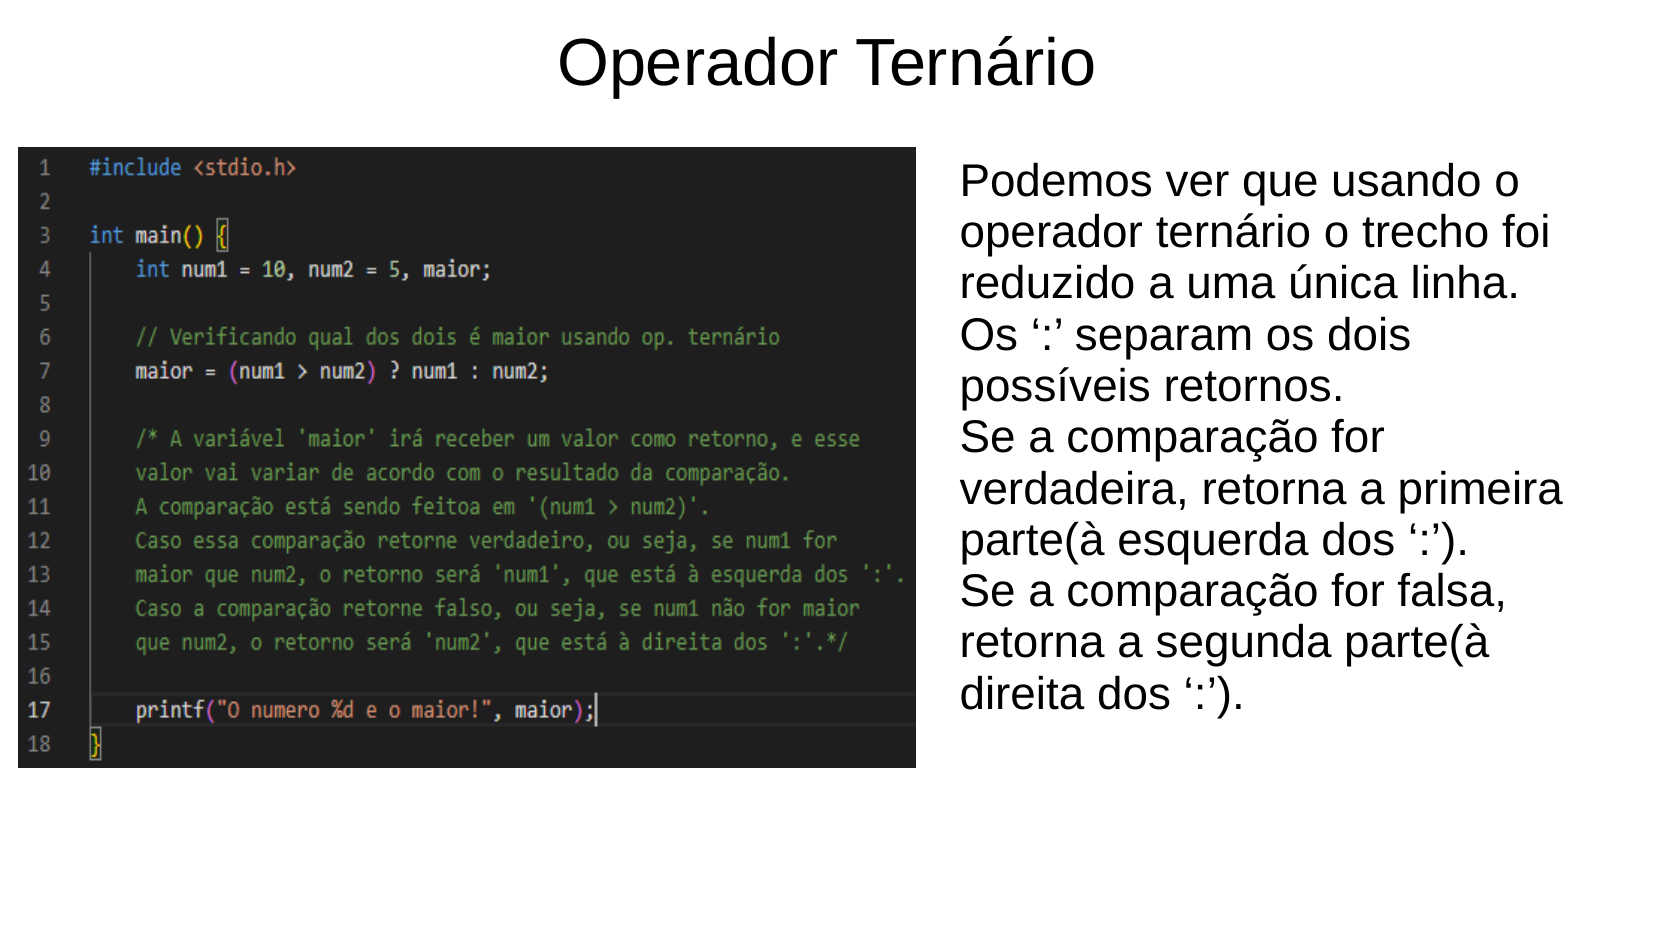

# Operador Ternário
Podemos ver que usando o operador ternário o trecho foi reduzido a uma única linha.
Os ‘:’ separam os dois possíveis retornos.
Se a comparação for verdadeira, retorna a primeira parte(à esquerda dos ‘:’).
Se a comparação for falsa, retorna a segunda parte(à direita dos ‘:’).